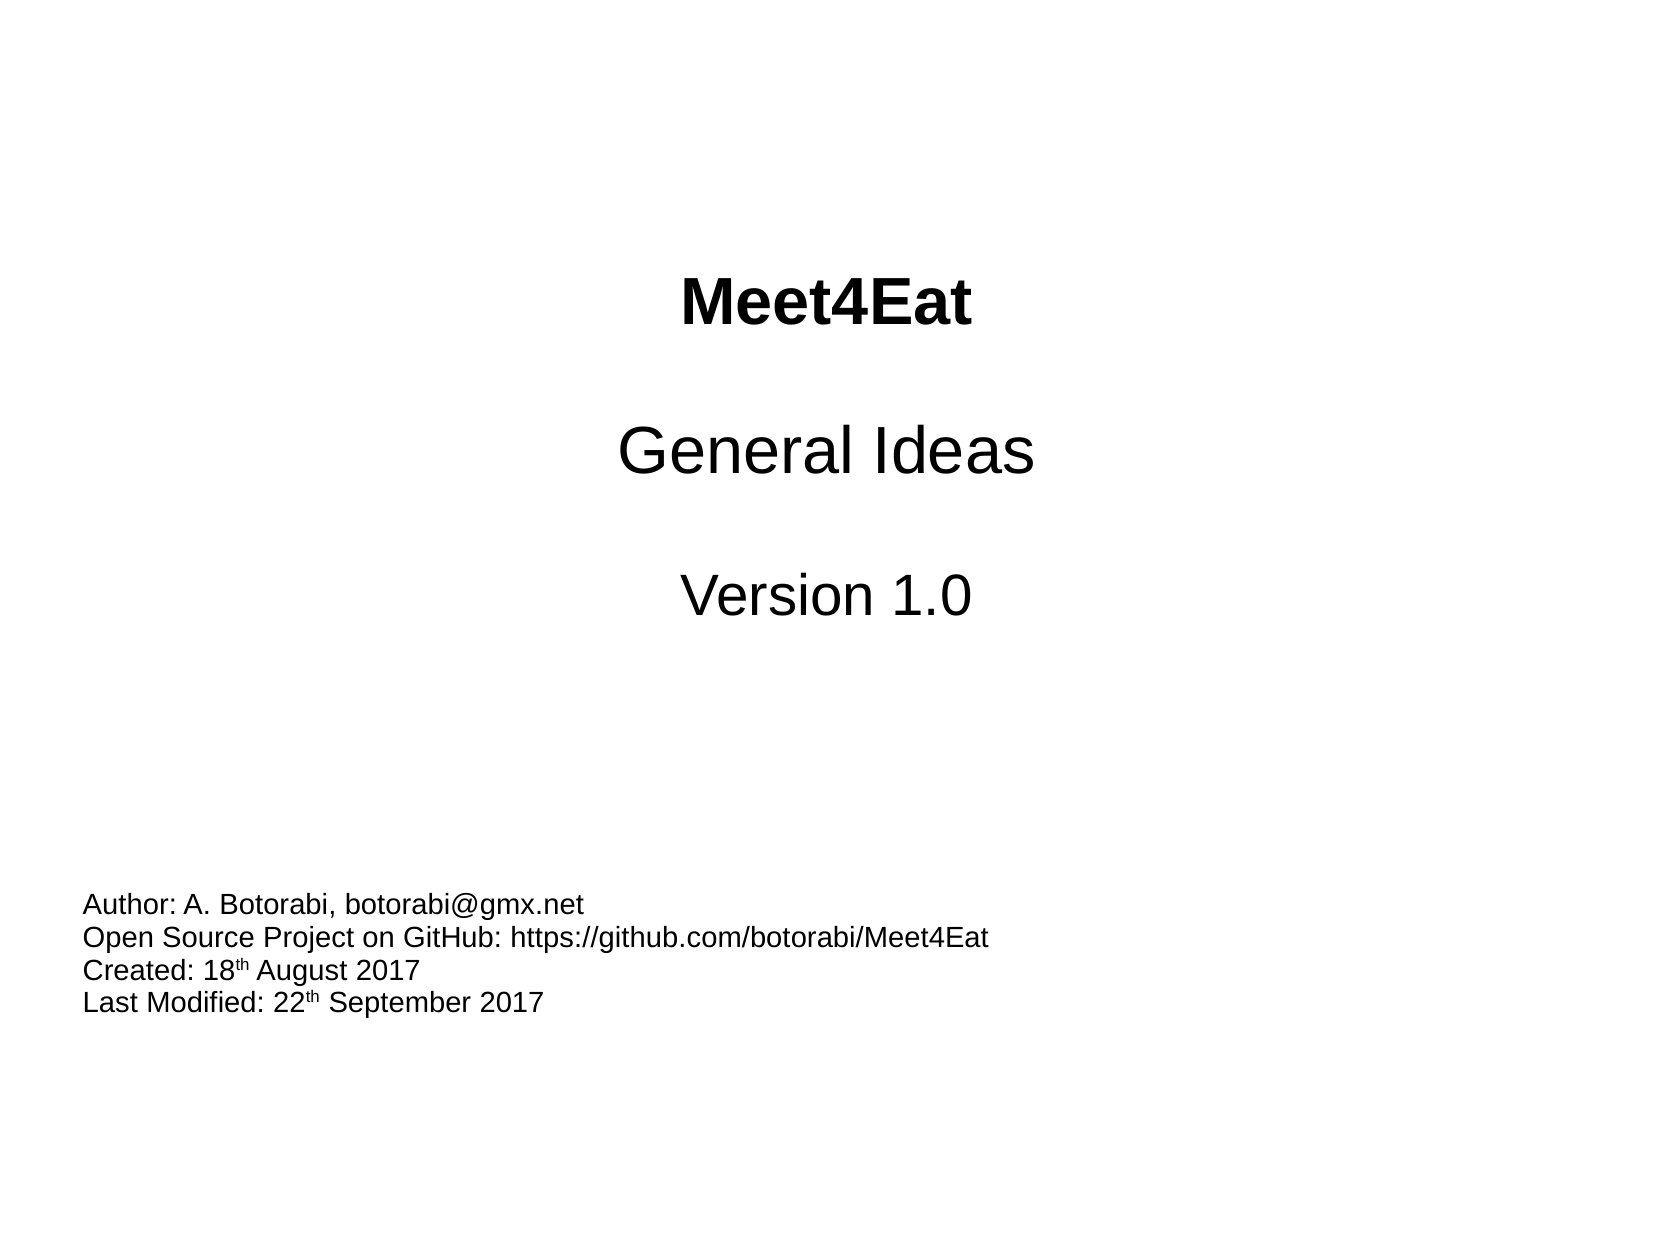

# Meet4Eat
General Ideas
Version 1.0
Author: A. Botorabi, botorabi@gmx.net
Open Source Project on GitHub: https://github.com/botorabi/Meet4Eat
Created: 18th August 2017
Last Modified: 22th September 2017